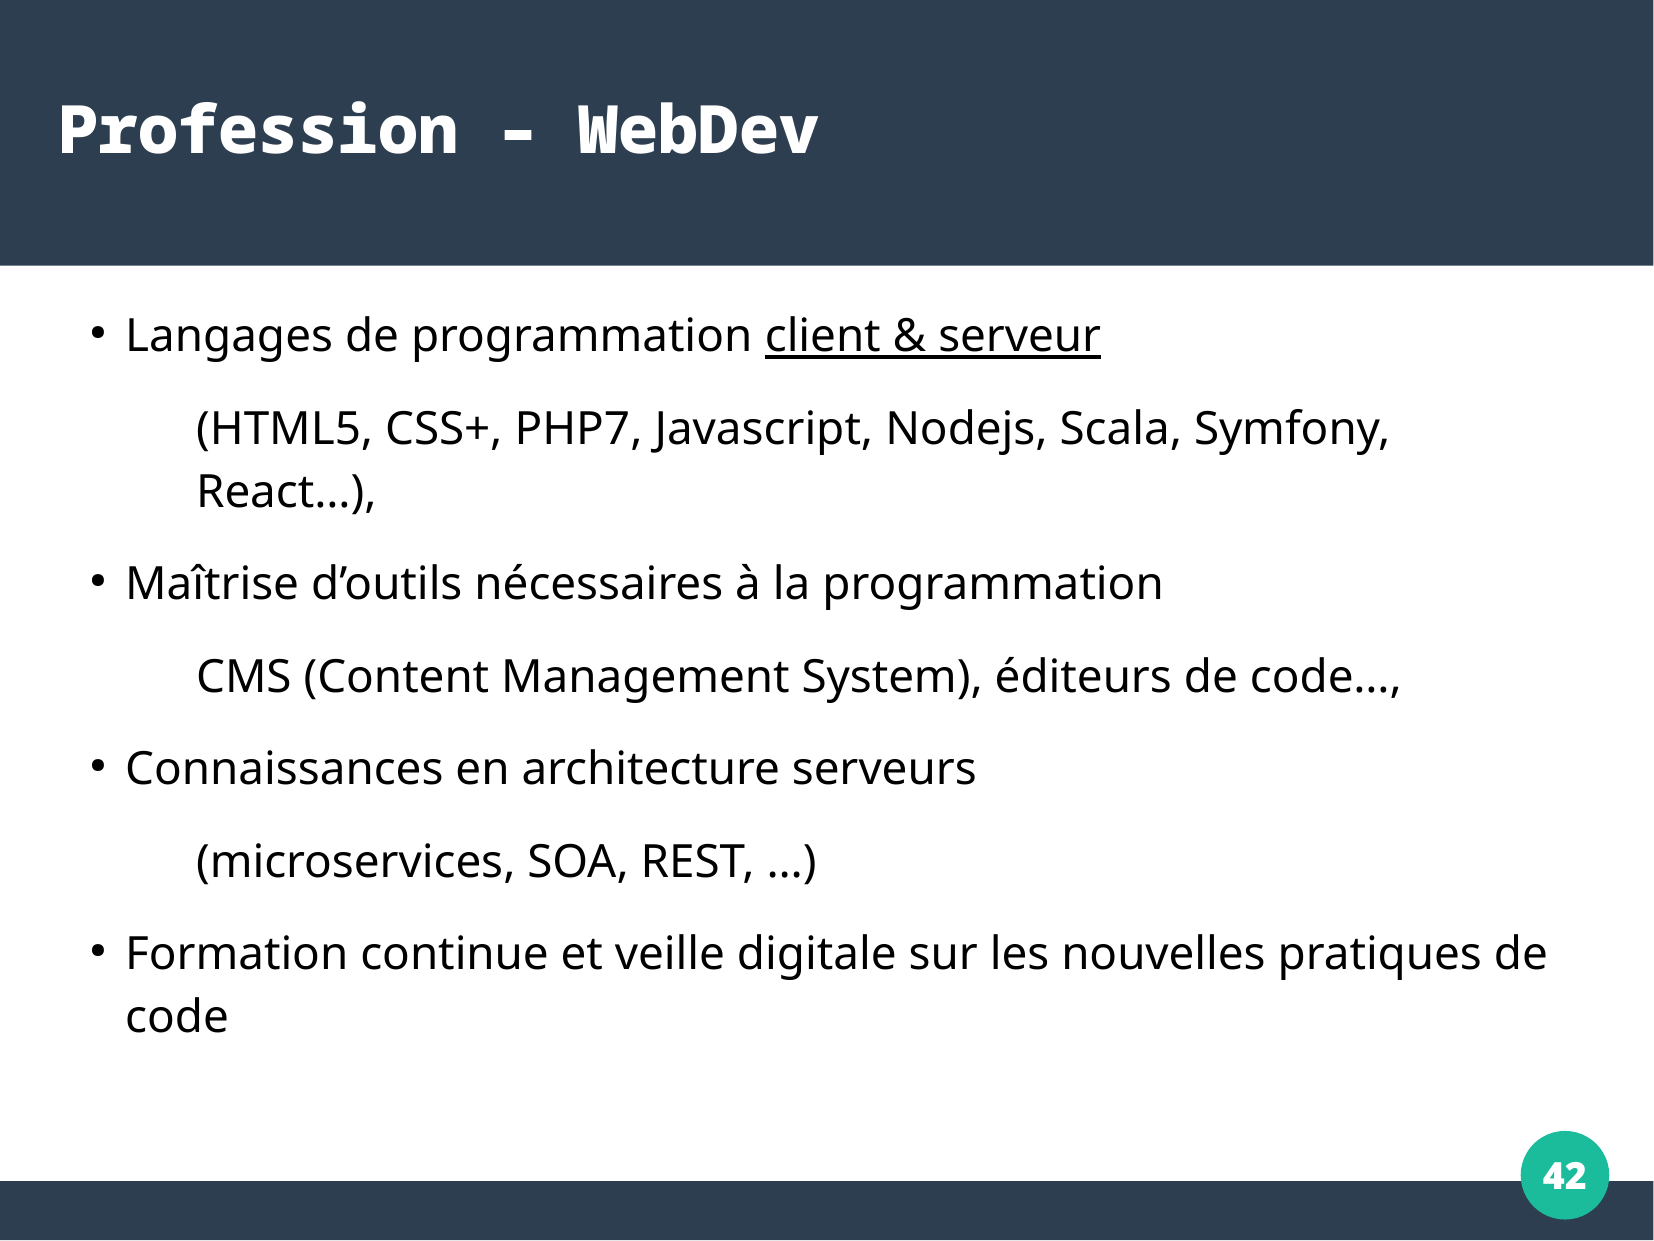

# Profession – WebDev
Langages de programmation client & serveur
(HTML5, CSS+, PHP7, Javascript, Nodejs, Scala, Symfony, React…),
Maîtrise d’outils nécessaires à la programmation
CMS (Content Management System), éditeurs de code…,
Connaissances en architecture serveurs
(microservices, SOA, REST, …)
Formation continue et veille digitale sur les nouvelles pratiques de code
42